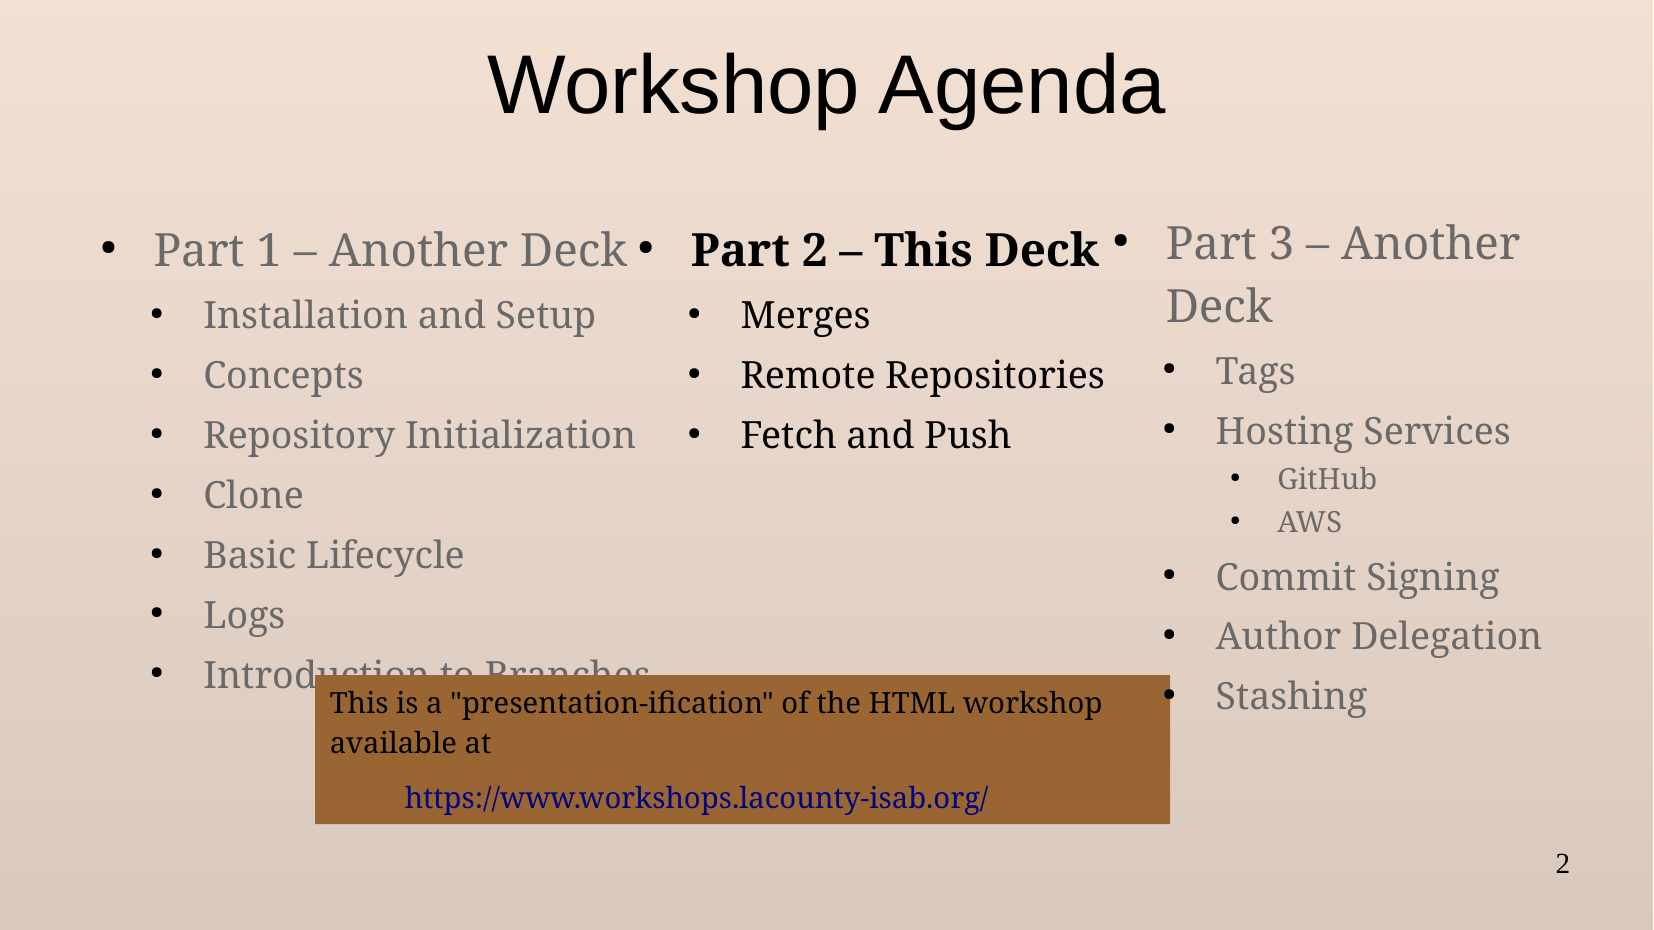

# Workshop Agenda
Part 3 – Another Deck
Tags
Hosting Services
GitHub
AWS
Commit Signing
Author Delegation
Stashing
Part 1 – Another Deck
Installation and Setup
Concepts
Repository Initialization
Clone
Basic Lifecycle
Logs
Introduction to Branches
Part 2 – This Deck
Merges
Remote Repositories
Fetch and Push
This is a "presentation-ification" of the HTML workshop available at
	https://www.workshops.lacounty-isab.org/
2